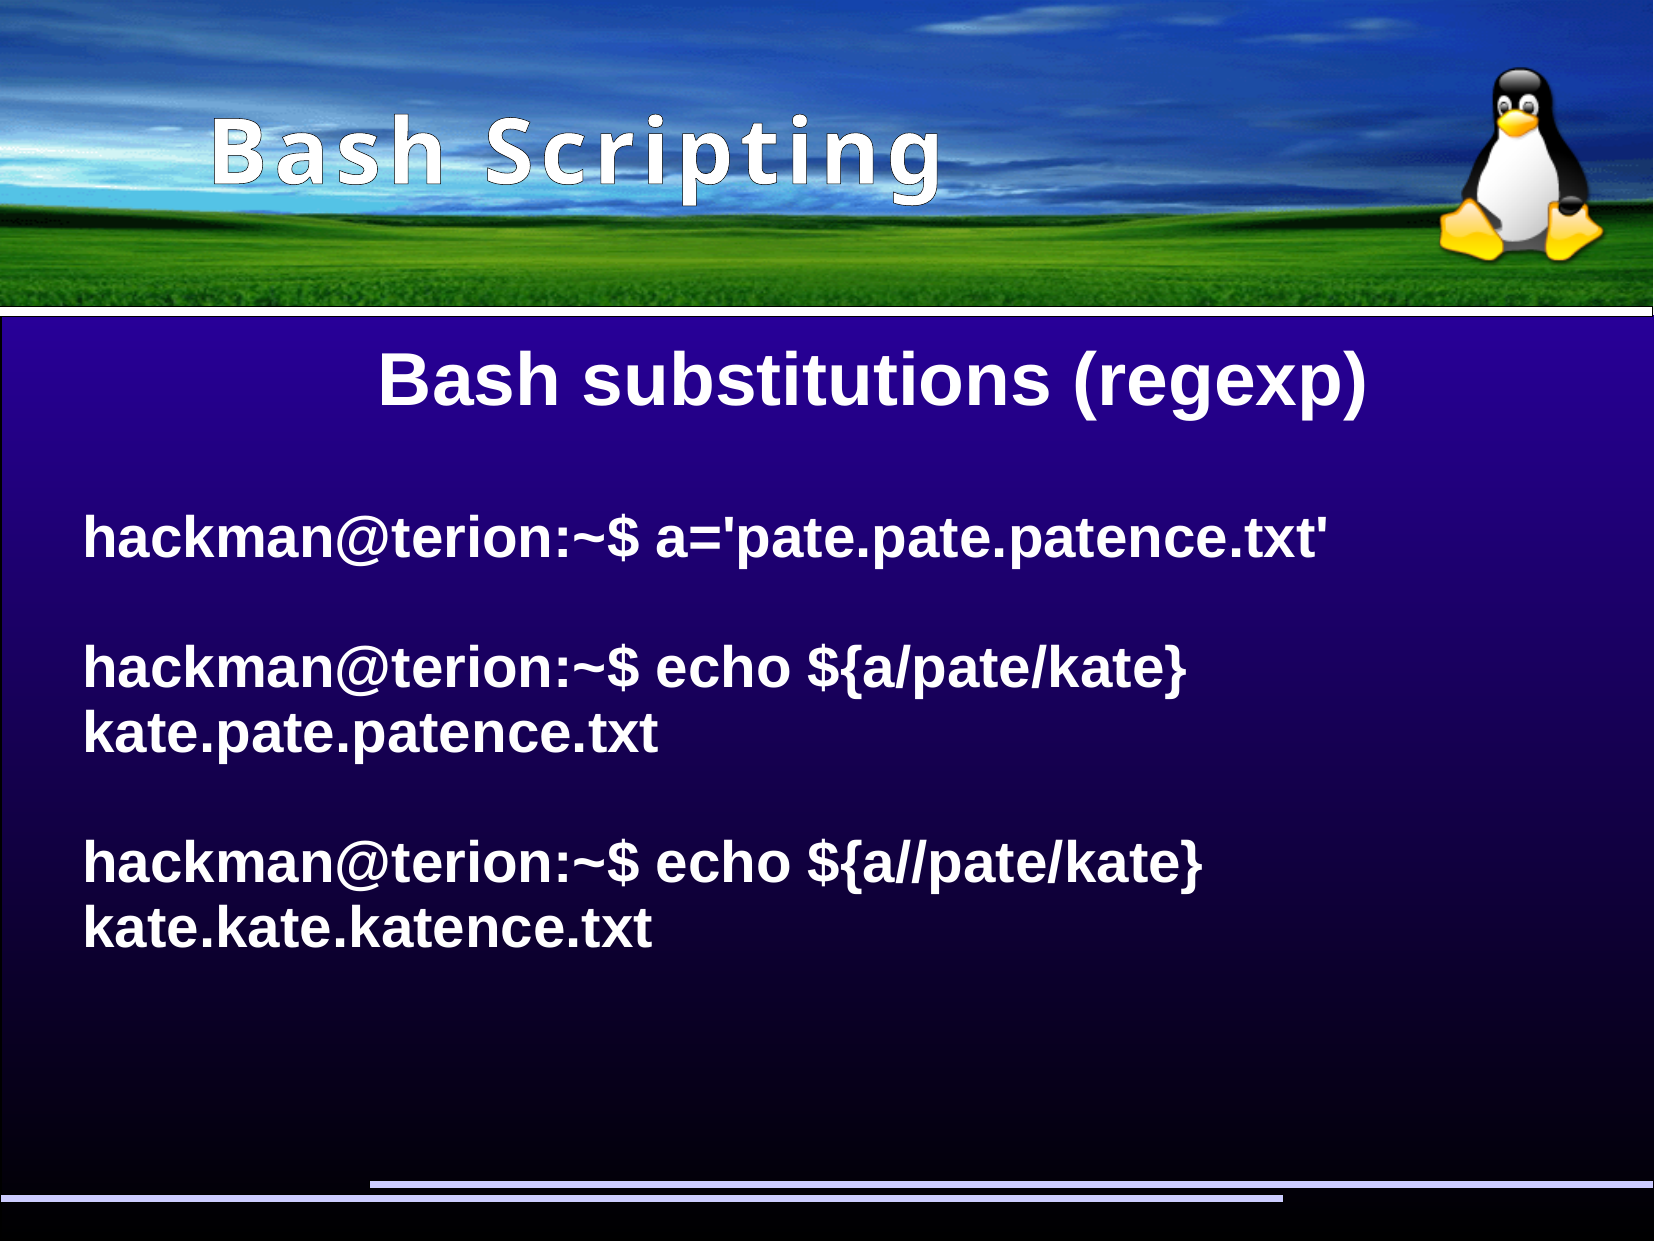

# Bash Scripting
					Bash substitutions (regexp)
	hackman@terion:~$ a='pate.pate.patence.txt'
	hackman@terion:~$ echo ${a/pate/kate}
	kate.pate.patence.txt
	hackman@terion:~$ echo ${a//pate/kate}
	kate.kate.katence.txt